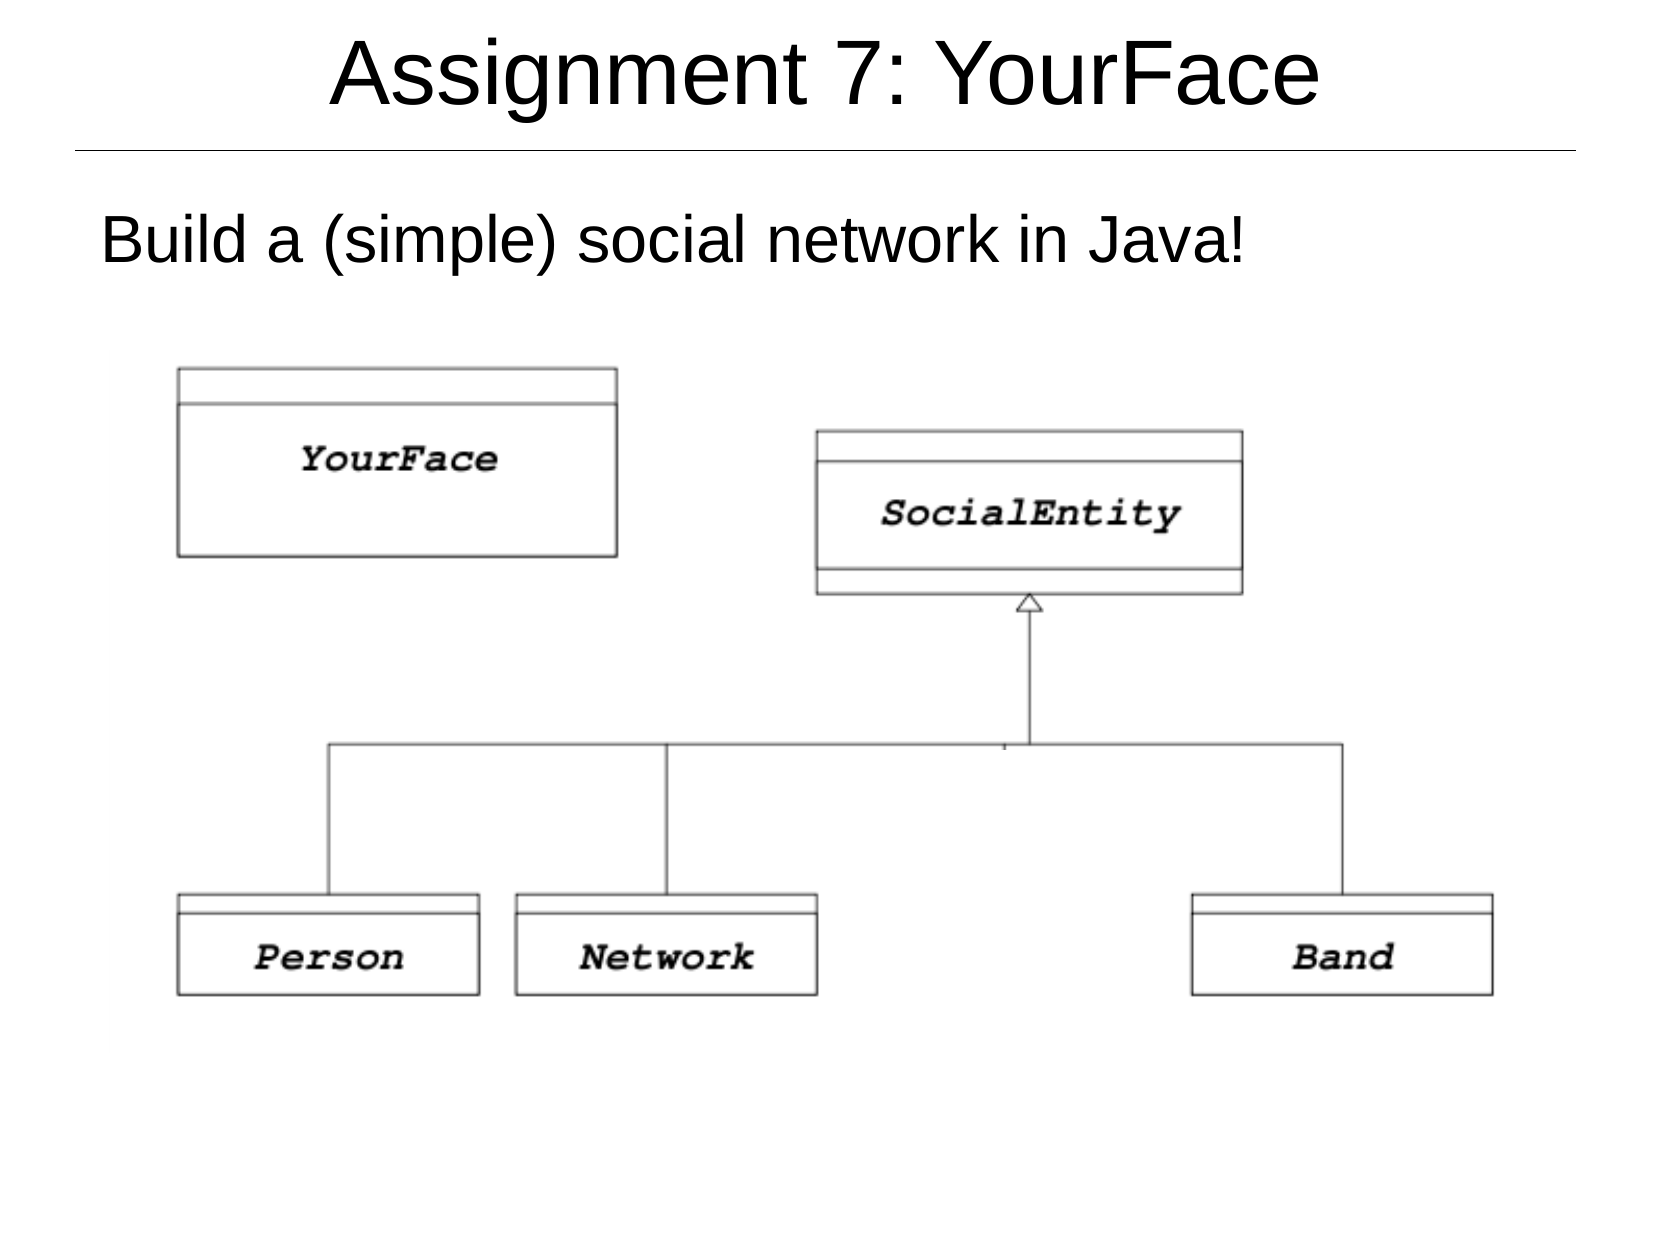

# Assignment 7: YourFace
Build a (simple) social network in Java!